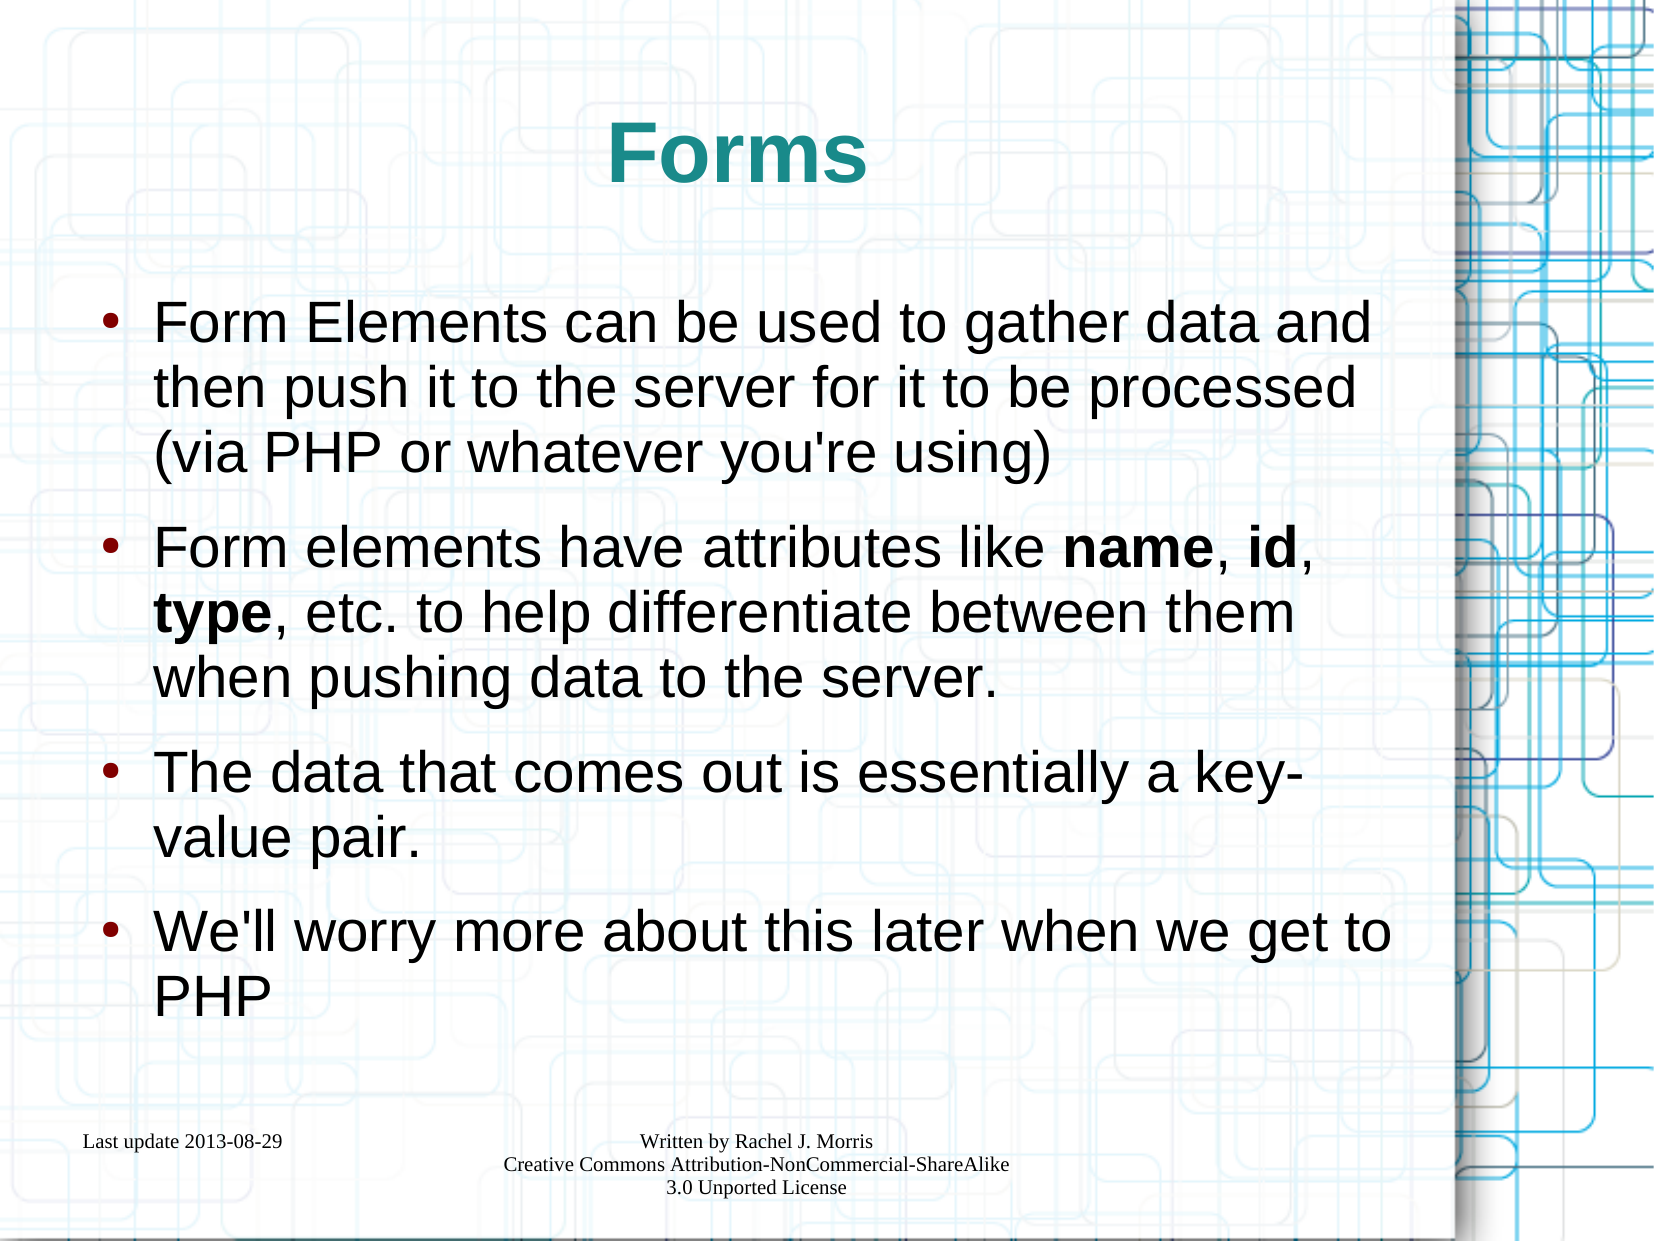

# Forms
Form Elements can be used to gather data and then push it to the server for it to be processed (via PHP or whatever you're using)
Form elements have attributes like name, id, type, etc. to help differentiate between them when pushing data to the server.
The data that comes out is essentially a key-value pair.
We'll worry more about this later when we get to PHP